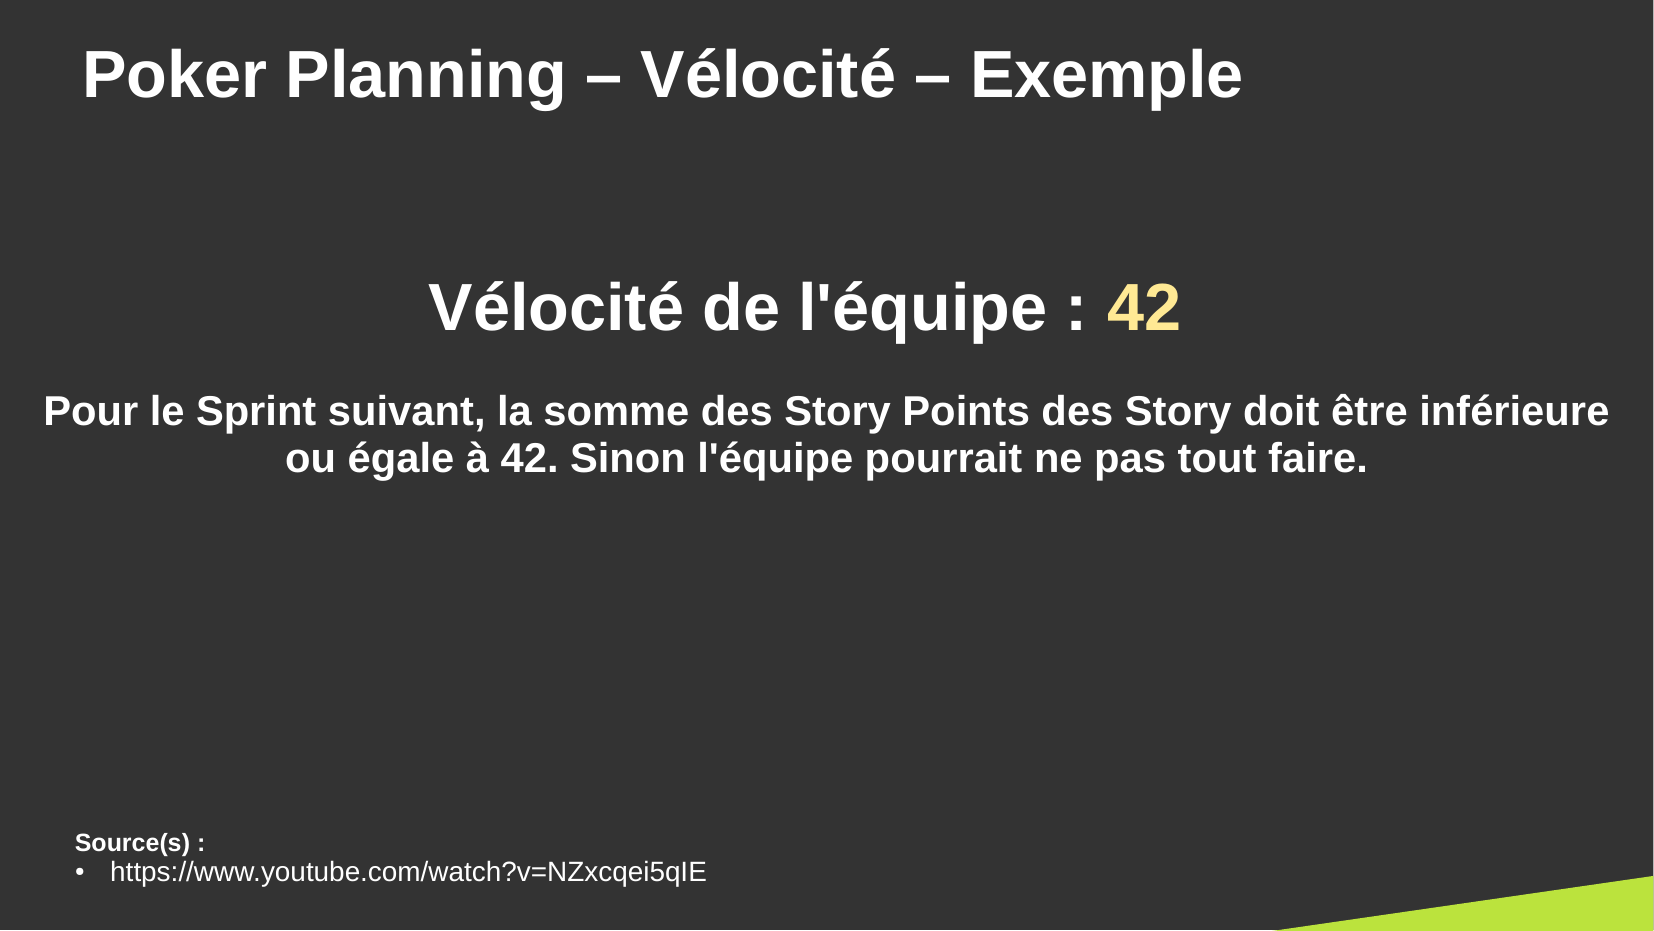

# Poker Planning – Vélocité – Exemple
Vélocité de l'équipe : 42
Pour le Sprint suivant, la somme des Story Points des Story doit être inférieure ou égale à 42. Sinon l'équipe pourrait ne pas tout faire.
Source(s) :
https://www.youtube.com/watch?v=NZxcqei5qIE